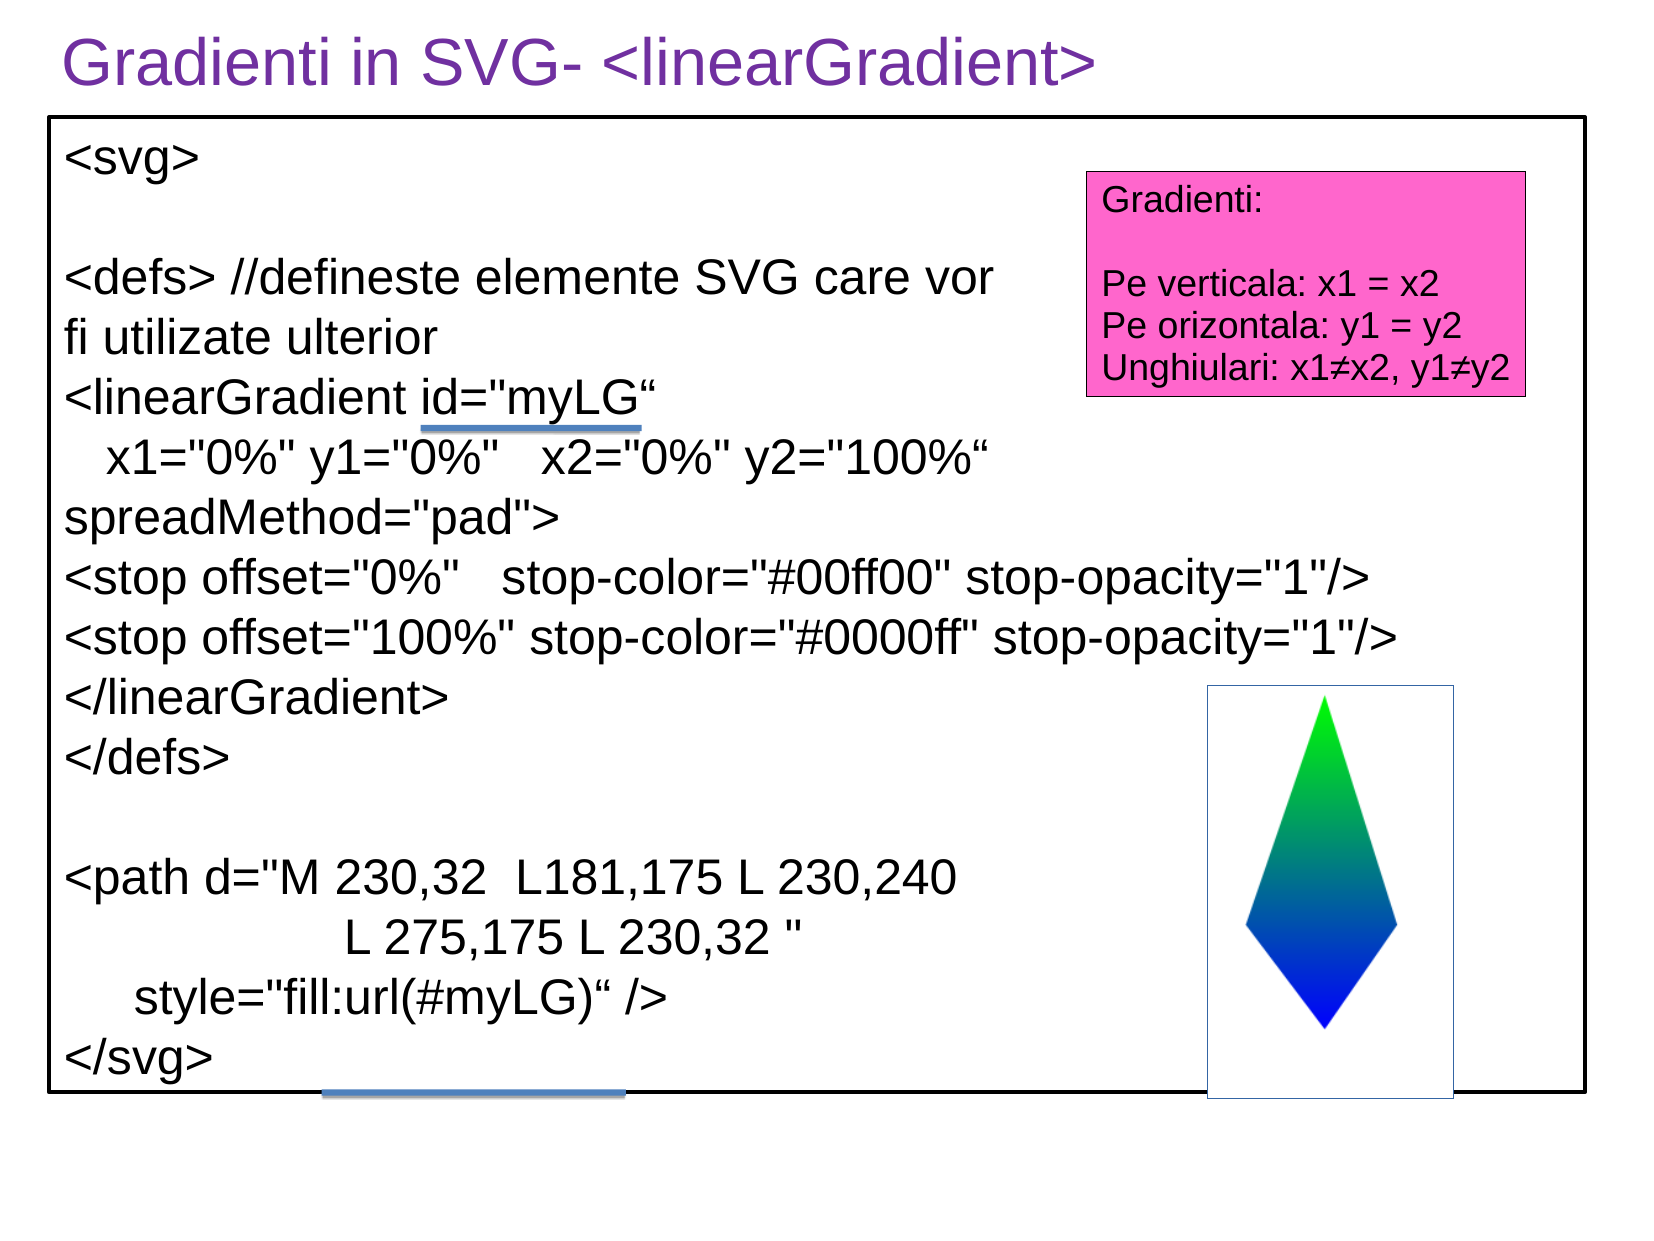

Gradienti in SVG- <linearGradient>
<svg>
<defs> //defineste elemente SVG care vor
fi utilizate ulterior
<linearGradient id="myLG“
 x1="0%" y1="0%" x2="0%" y2="100%“ 	spreadMethod="pad">
<stop offset="0%" stop-color="#00ff00" stop-opacity="1"/>
<stop offset="100%" stop-color="#0000ff" stop-opacity="1"/>
</linearGradient>
</defs>
<path d="M 230,32 L181,175 L 230,240
 L 275,175 L 230,32 "
 style="fill:url(#myLG)“ />
</svg>
Gradienti:
Pe verticala: x1 = x2
Pe orizontala: y1 = y2
Unghiulari: x1≠x2, y1≠y2